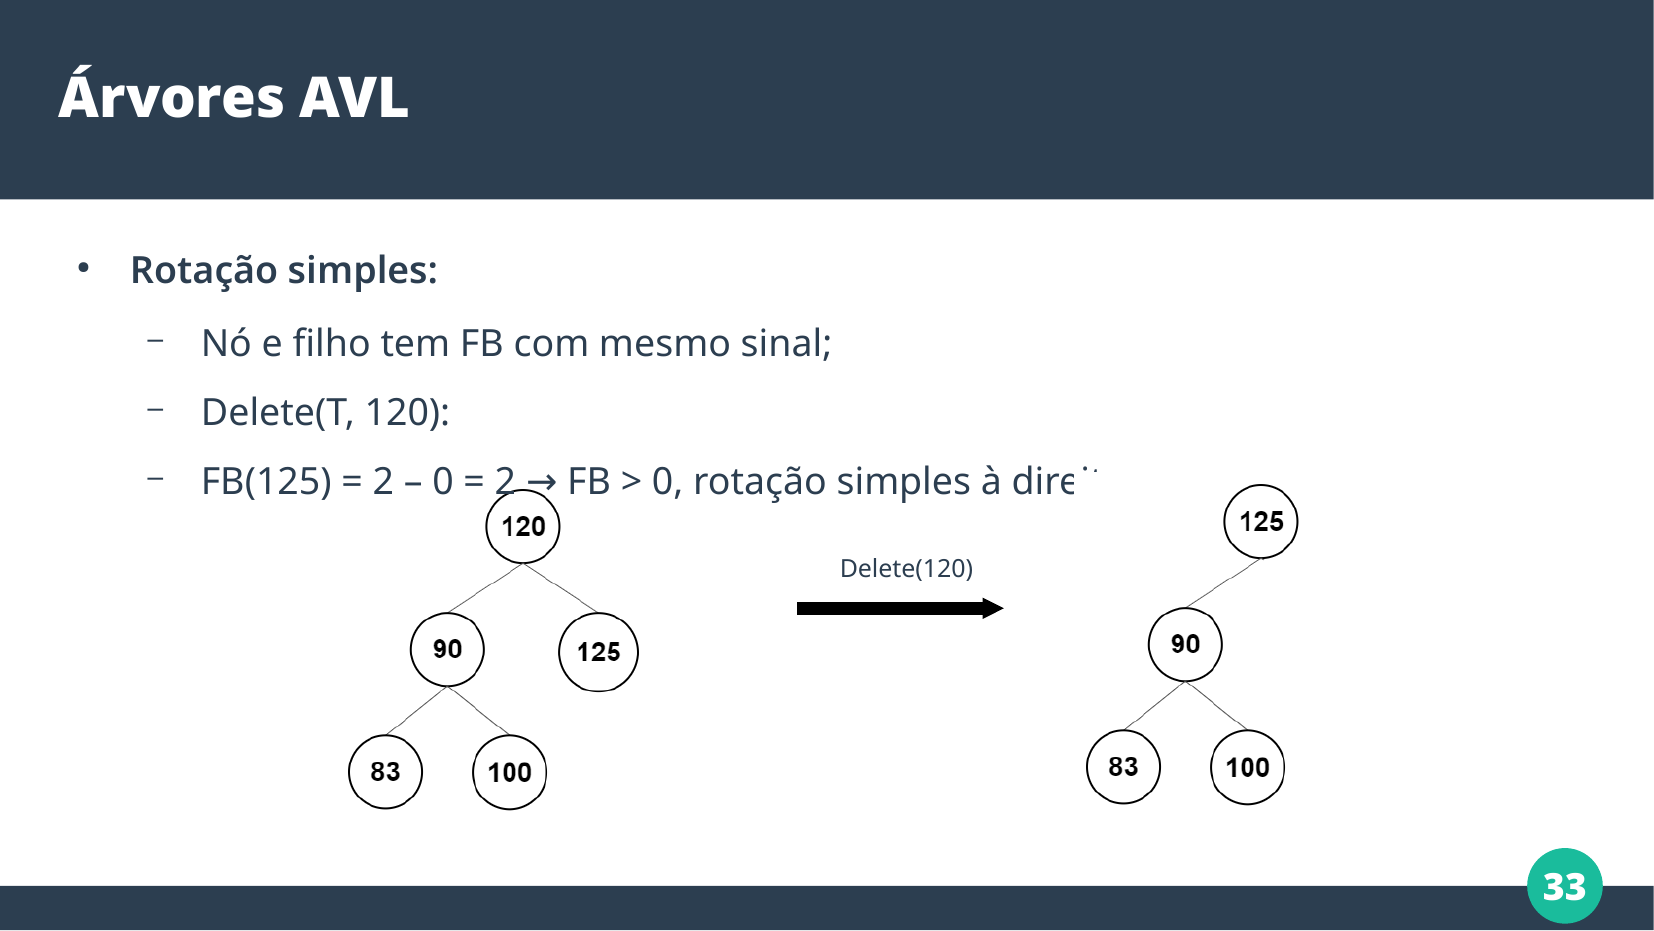

# Árvores AVL
Rotação simples:
Nó e filho tem FB com mesmo sinal;
Delete(T, 120):
FB(125) = 2 – 0 = 2 → FB > 0, rotação simples à direita
Delete(120)